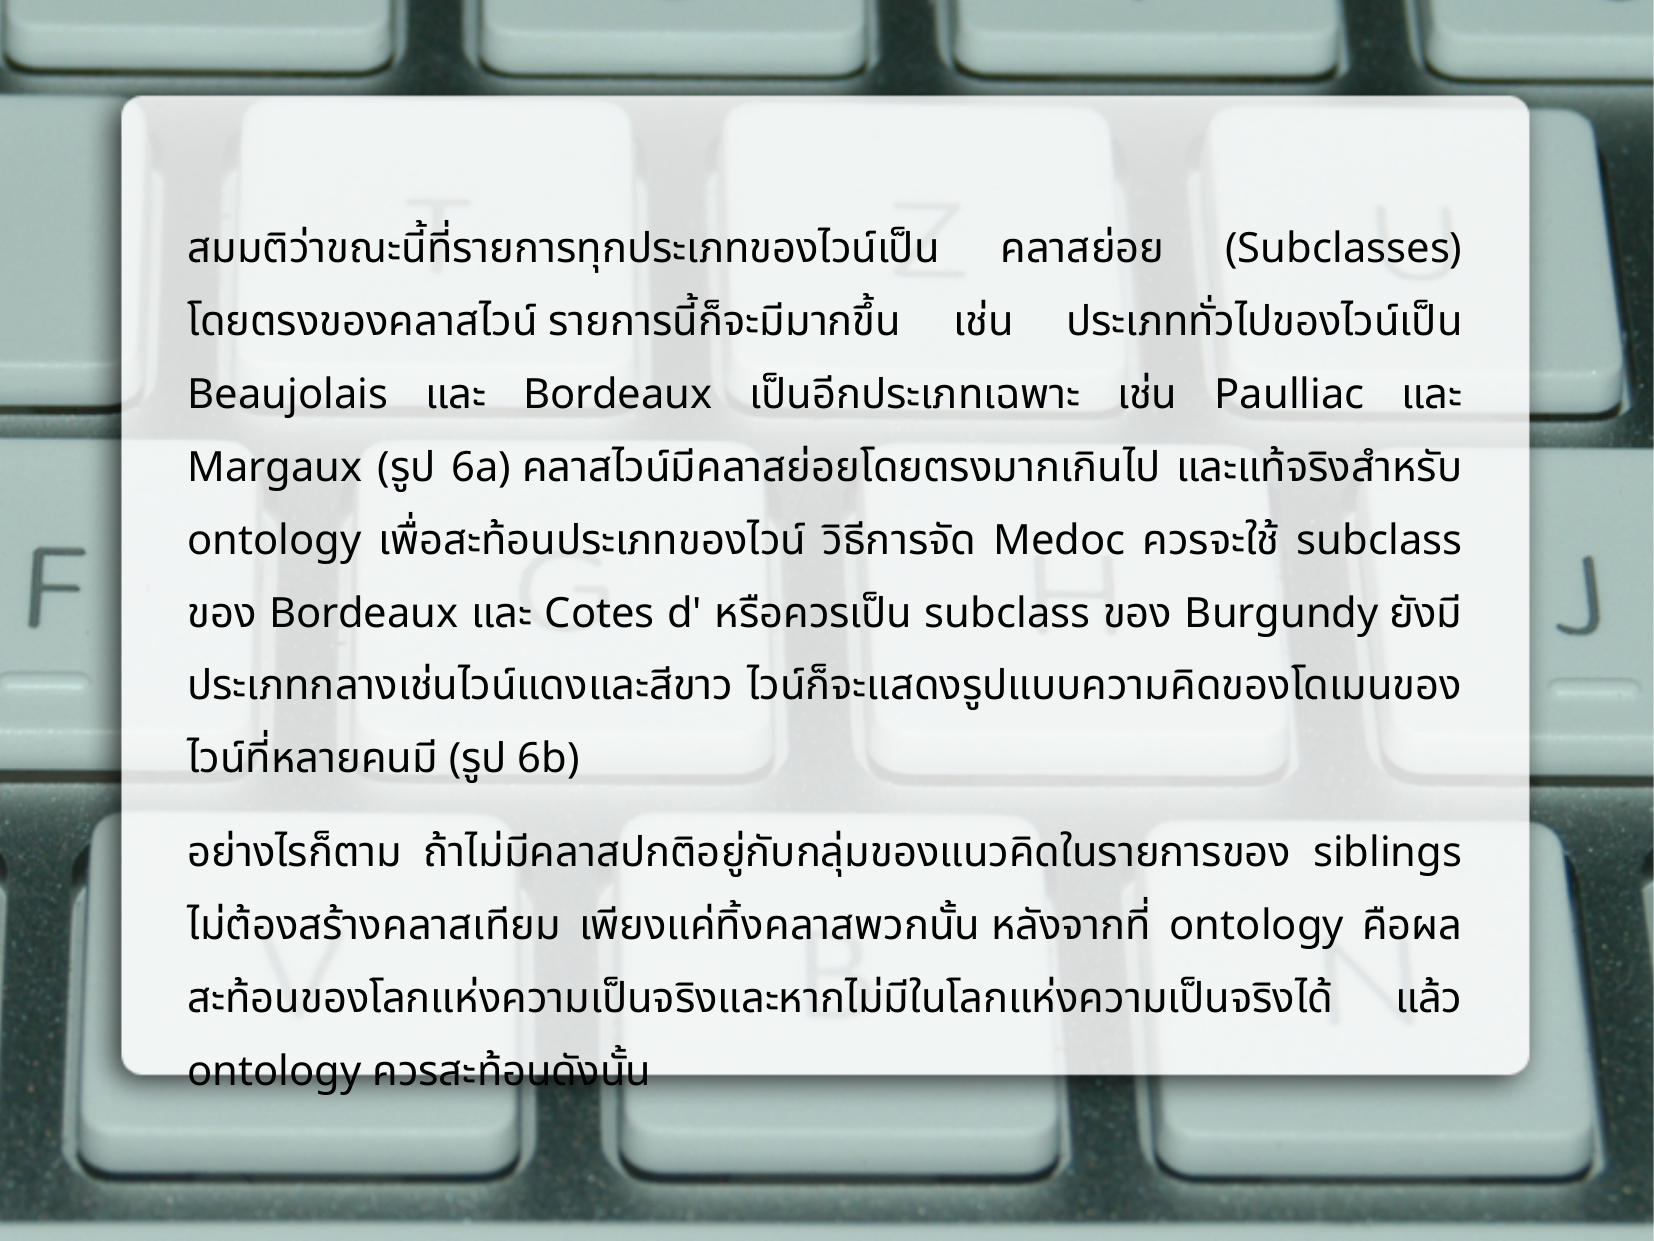

#
สมมติว่าขณะนี้ที่รายการทุกประเภทของไวน์เป็น คลาสย่อย (Subclasses) โดยตรงของคลาสไวน์ รายการนี้ก็จะมีมากขึ้น เช่น ประเภททั่วไปของไวน์เป็น Beaujolais และ Bordeaux เป็นอีกประเภทเฉพาะ เช่น Paulliac และ Margaux (รูป 6a) คลาสไวน์มีคลาสย่อยโดยตรงมากเกินไป และแท้จริงสำหรับ ontology เพื่อสะท้อนประเภทของไวน์ วิธีการจัด Medoc ควรจะใช้ subclass ของ Bordeaux และ Cotes d' หรือควรเป็น subclass ของ Burgundy ยังมีประเภทกลางเช่นไวน์แดงและสีขาว ไวน์ก็จะแสดงรูปแบบความคิดของโดเมนของไวน์ที่หลายคนมี (รูป 6b)
อย่างไรก็ตาม ถ้าไม่มีคลาสปกติอยู่กับกลุ่มของแนวคิดในรายการของ siblings ไม่ต้องสร้างคลาสเทียม เพียงแค่ทิ้งคลาสพวกนั้น หลังจากที่ ontology คือผลสะท้อนของโลกแห่งความเป็นจริงและหากไม่มีในโลกแห่งความเป็นจริงได้ แล้ว ontology ควรสะท้อนดังนั้น